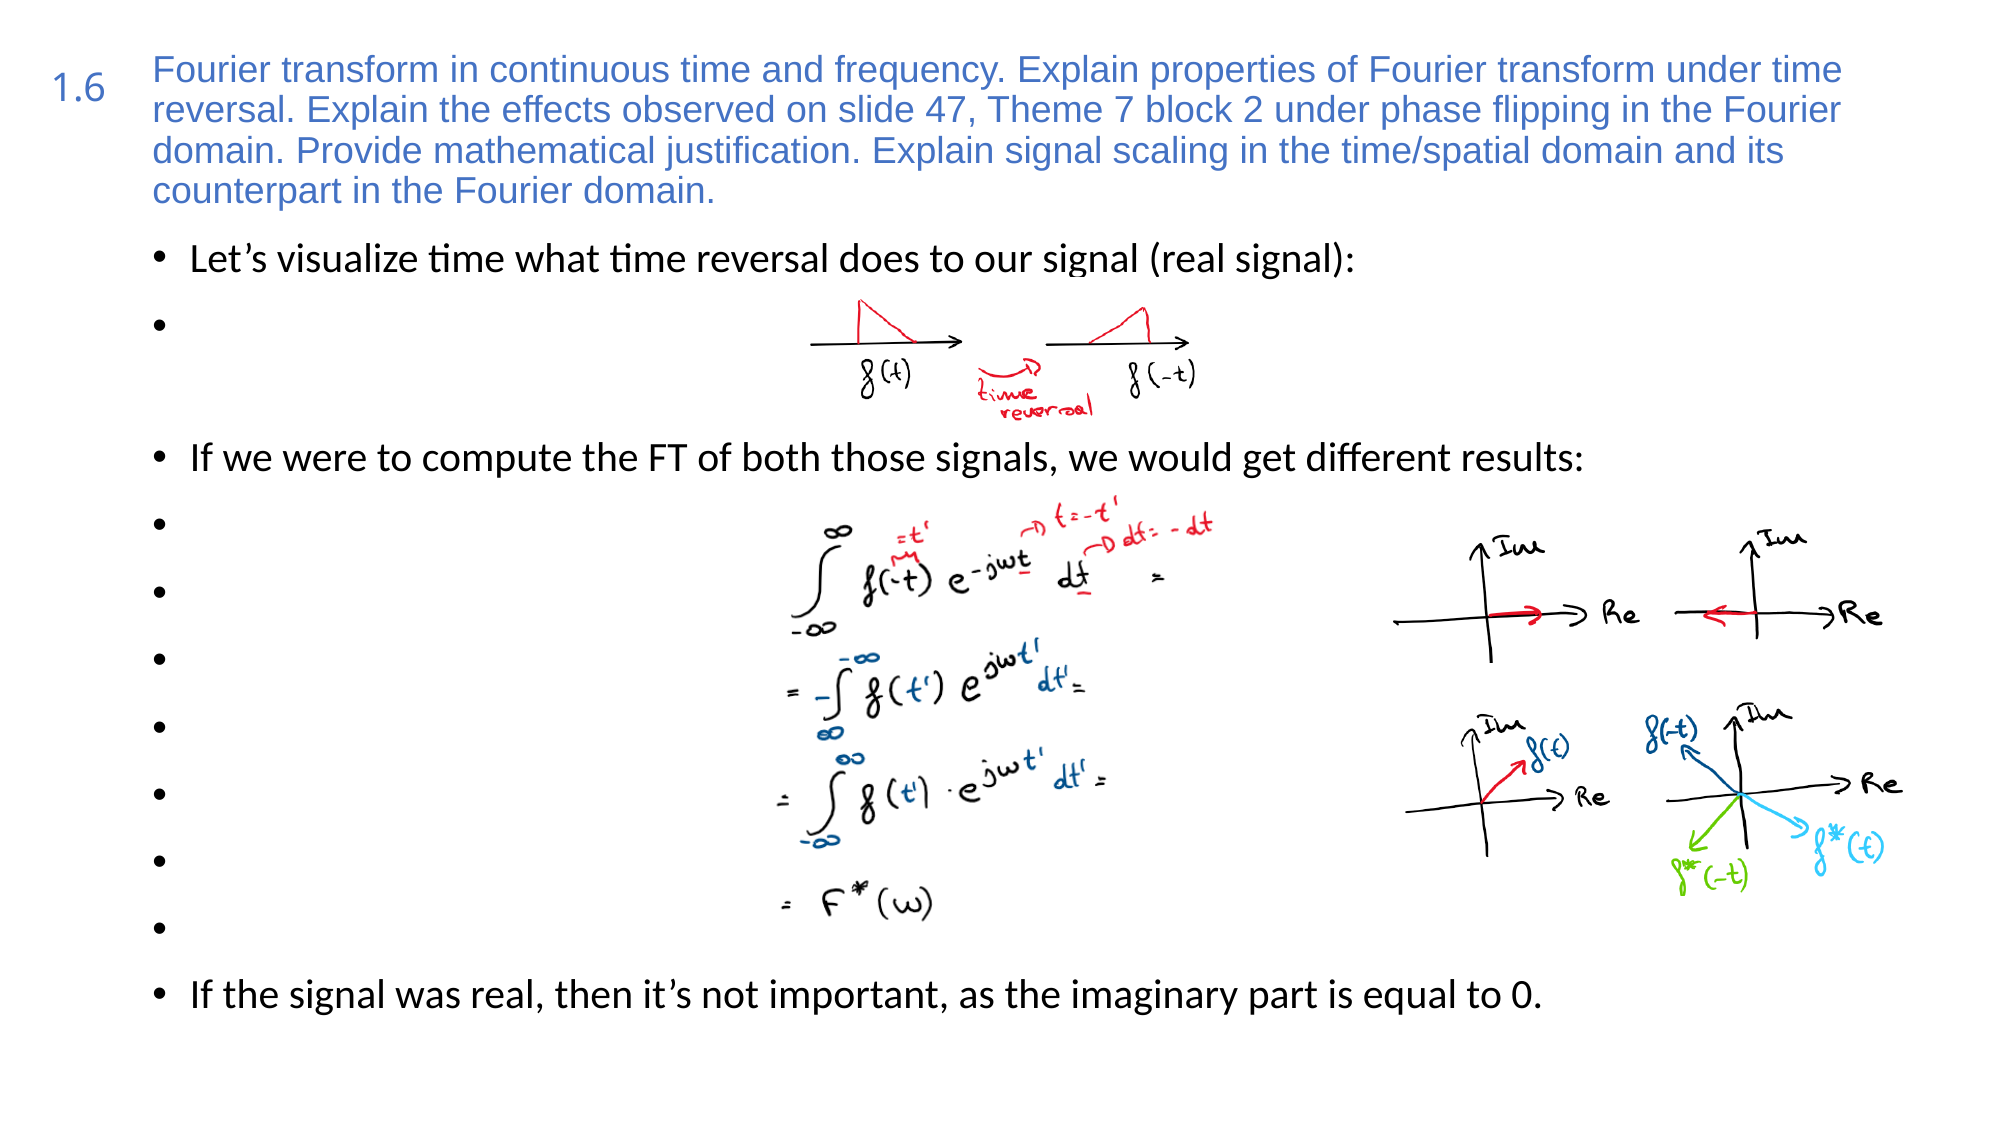

# Fourier transform in continuous time and frequency. Explain properties of Fourier transform under time reversal. Explain the effects observed on slide 47, Theme 7 block 2 under phase flipping in the Fourier domain. Provide mathematical justification. Explain signal scaling in the time/spatial domain and its counterpart in the Fourier domain.
1.6
Let’s visualize time what time reversal does to our signal (real signal):
If we were to compute the FT of both those signals, we would get different results:
If the signal was real, then it’s not important, as the imaginary part is equal to 0.